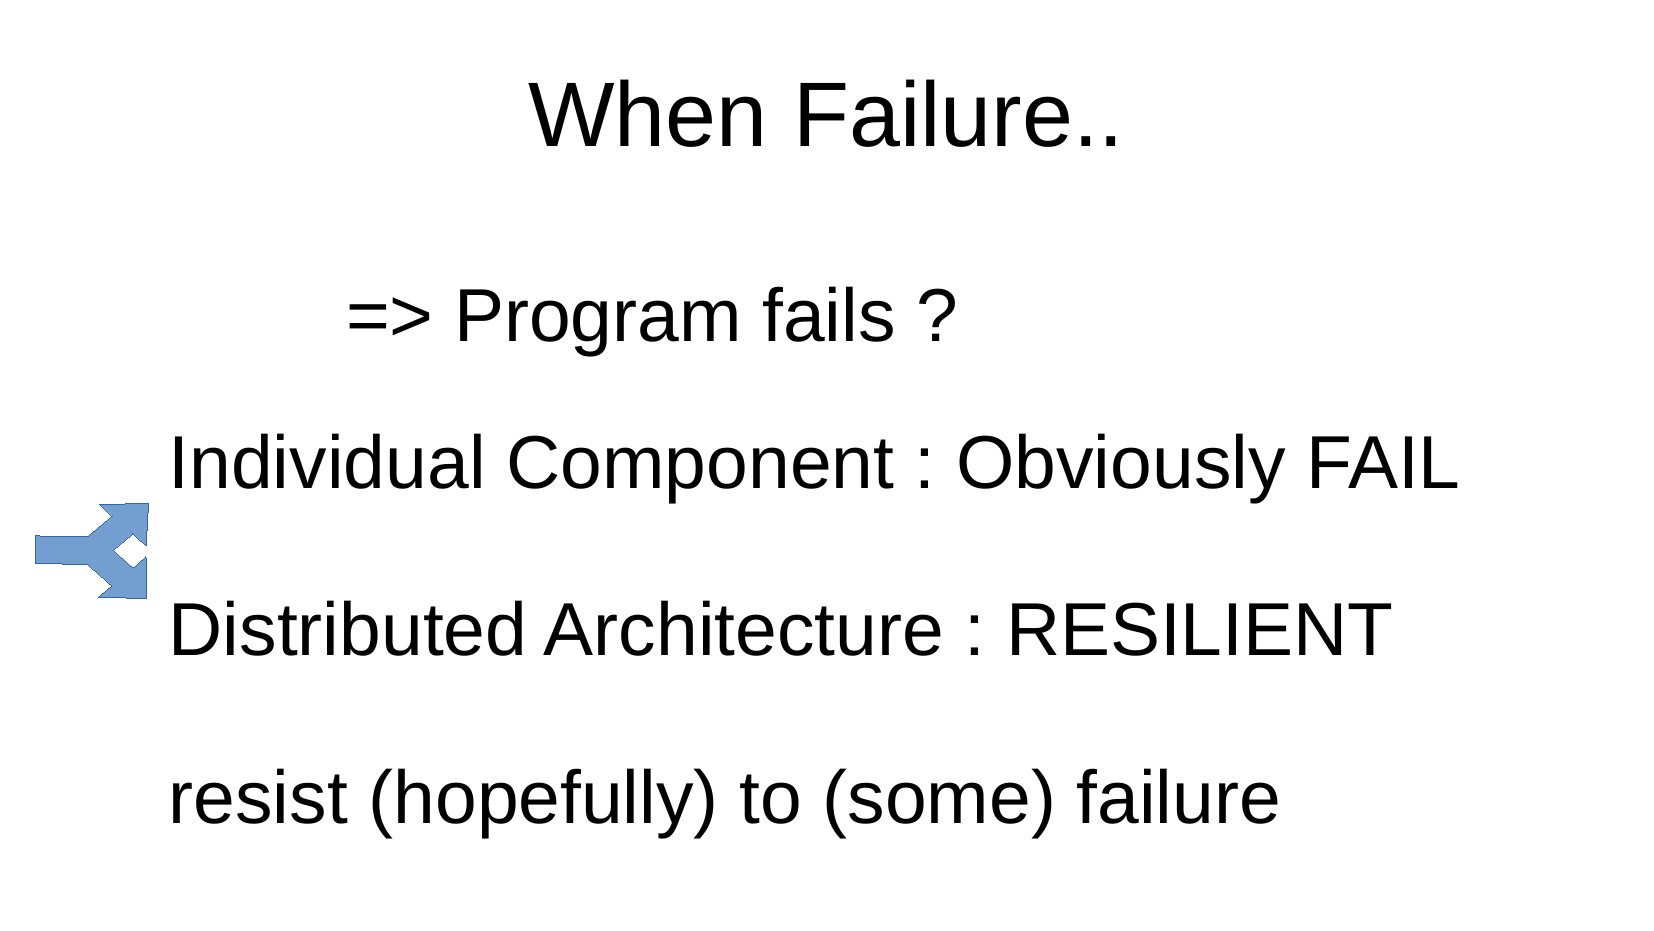

# When Failure..
=> Program fails ?
Individual Component : Obviously FAIL
Distributed Architecture : RESILIENT
resist (hopefully) to (some) failure